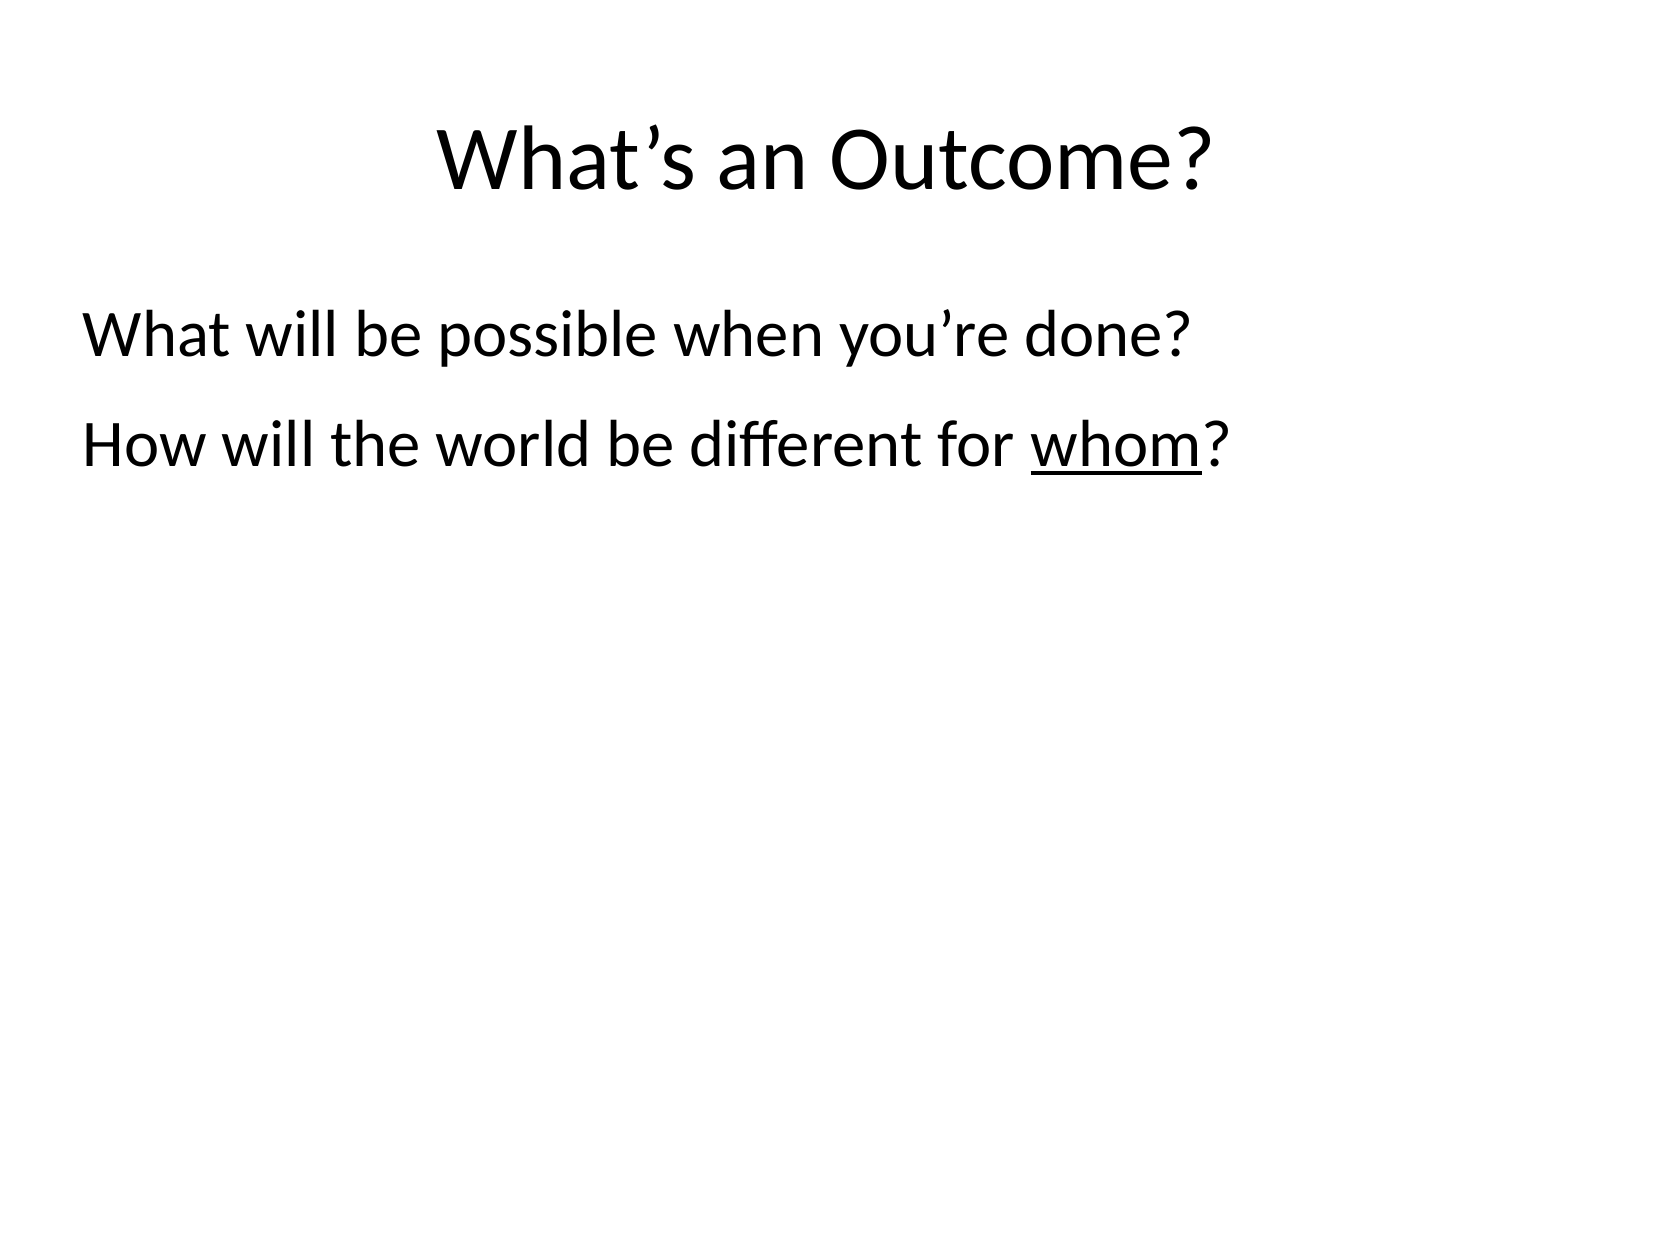

# What’s an Outcome?
What will be possible when you’re done?
How will the world be different for whom?